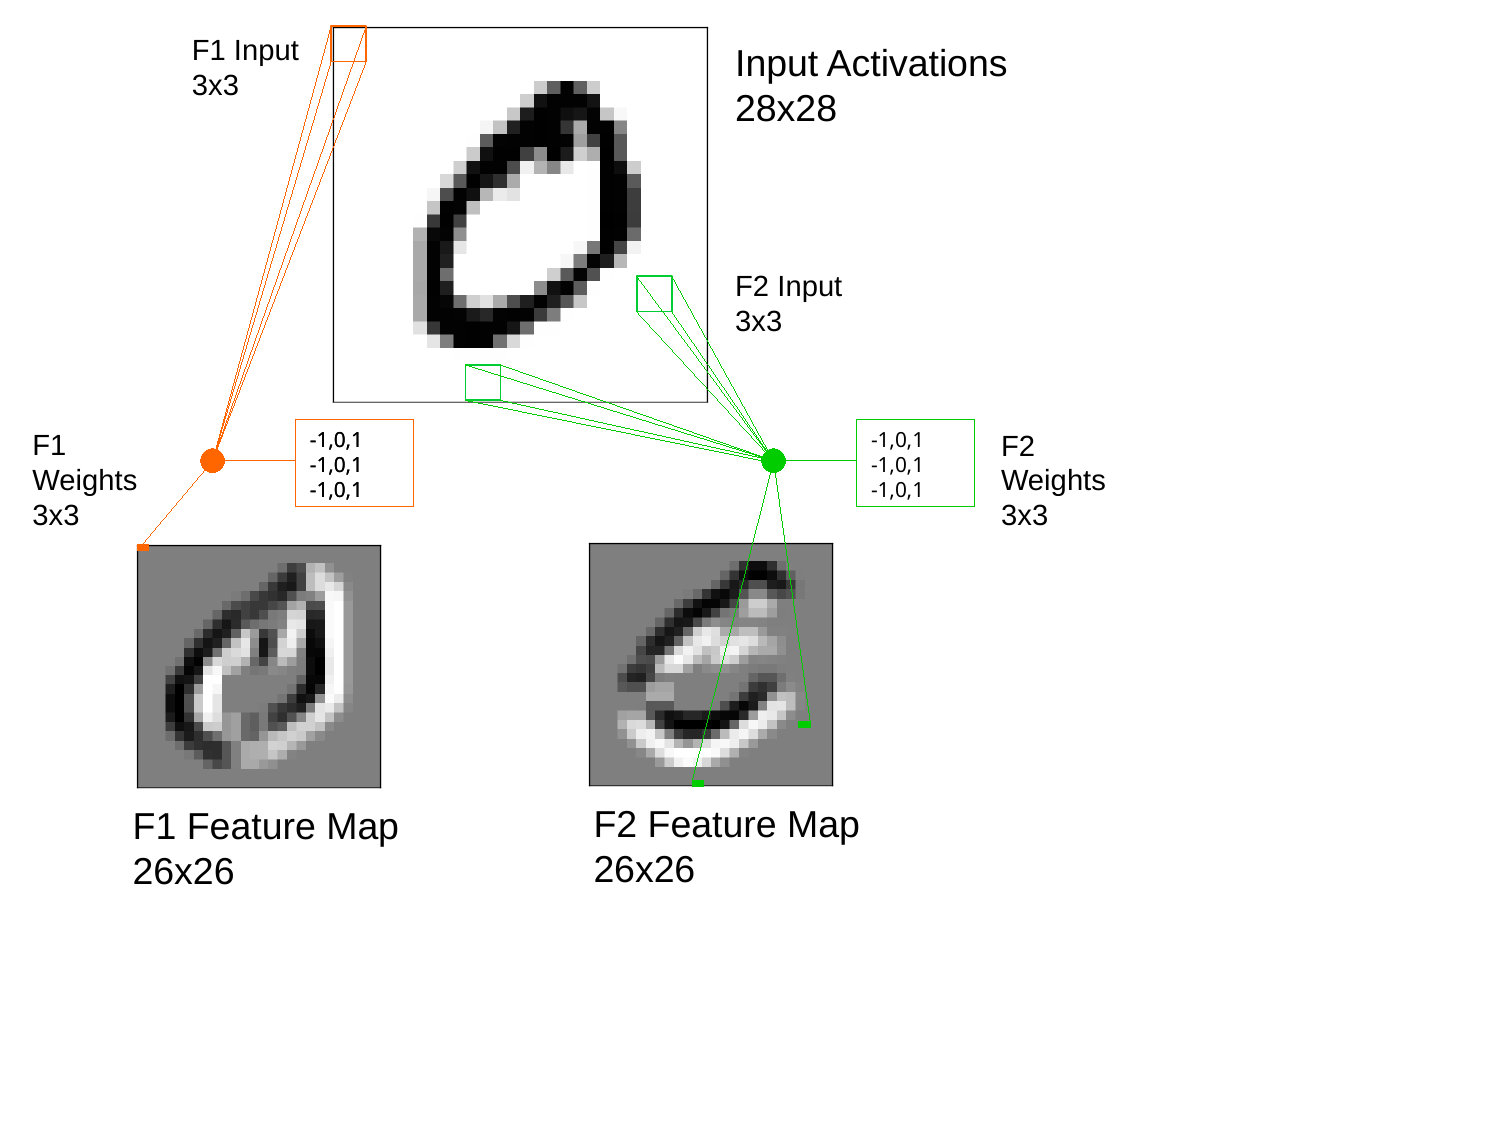

F1 Input
3x3
Input Activations
28x28
F2 Input
3x3
-1,0,1
-1,0,1
-1,0,1
-1,0,1
-1,0,1
-1,0,1
-1,0,1
-1,0,1
-1,0,1
F1 Weights
3x3
F2 Weights
3x3
F2 Feature Map
26x26
F1 Feature Map
26x26